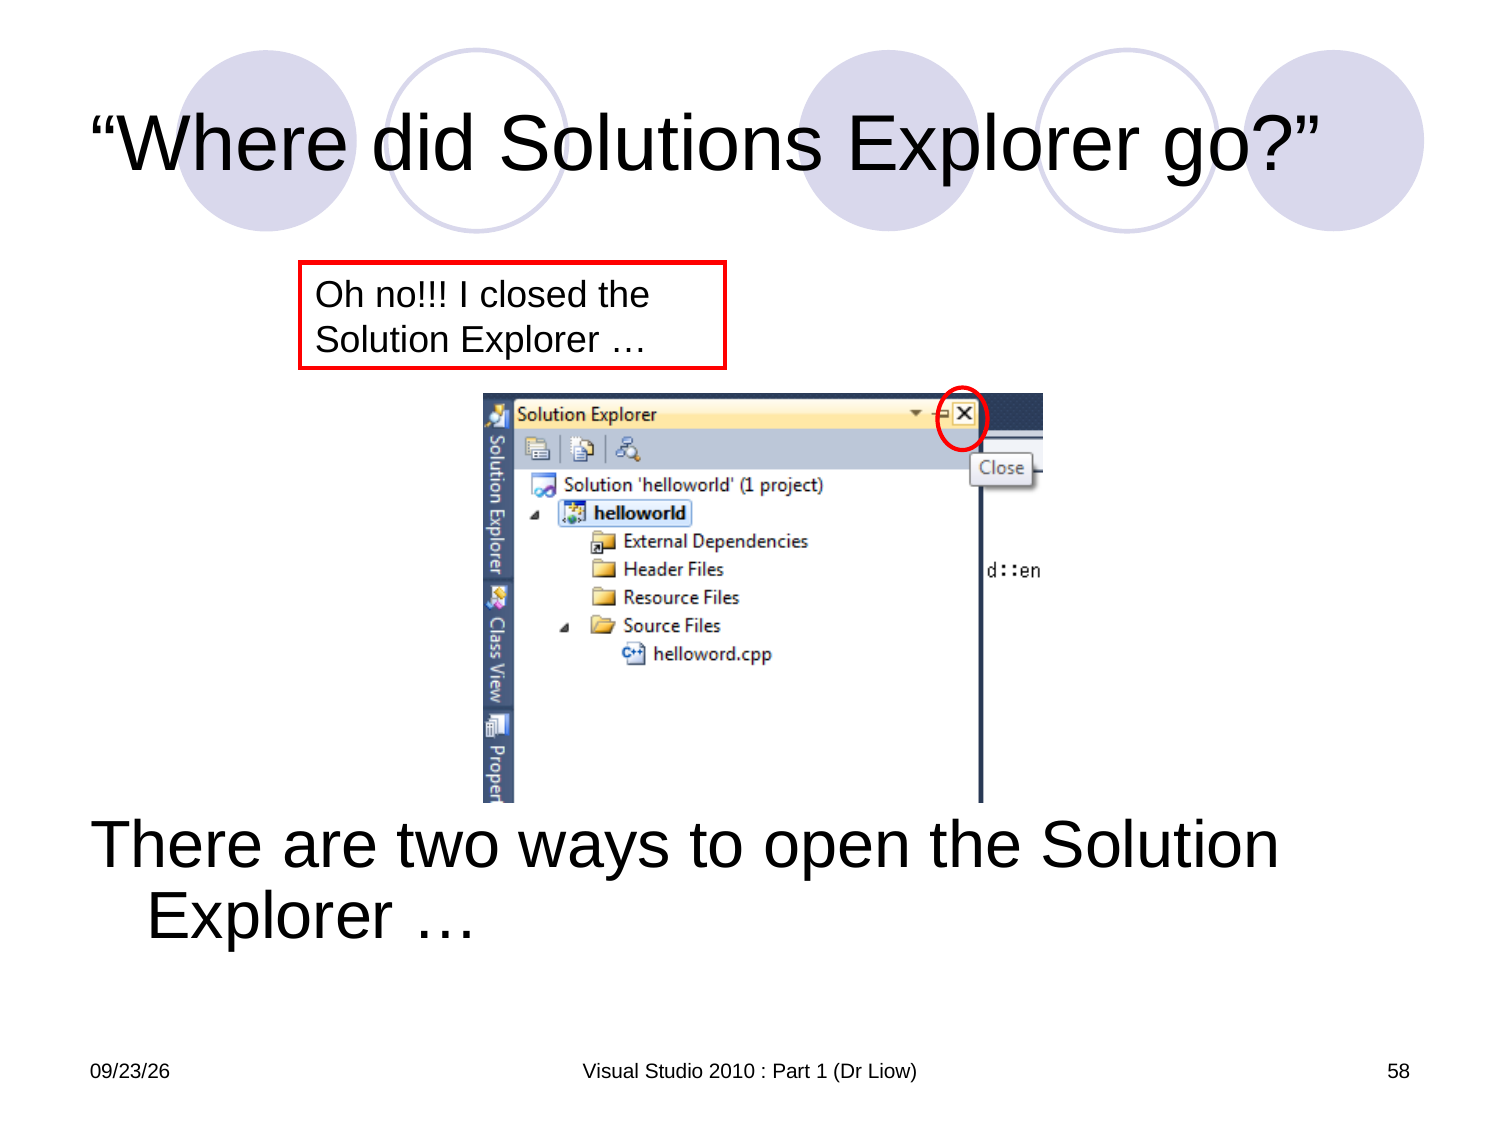

# “Where did Solutions Explorer go?”
There are two ways to open the Solution Explorer …
Oh no!!! I closed the Solution Explorer …
Visual Studio 2010 : Part 1 (Dr Liow)